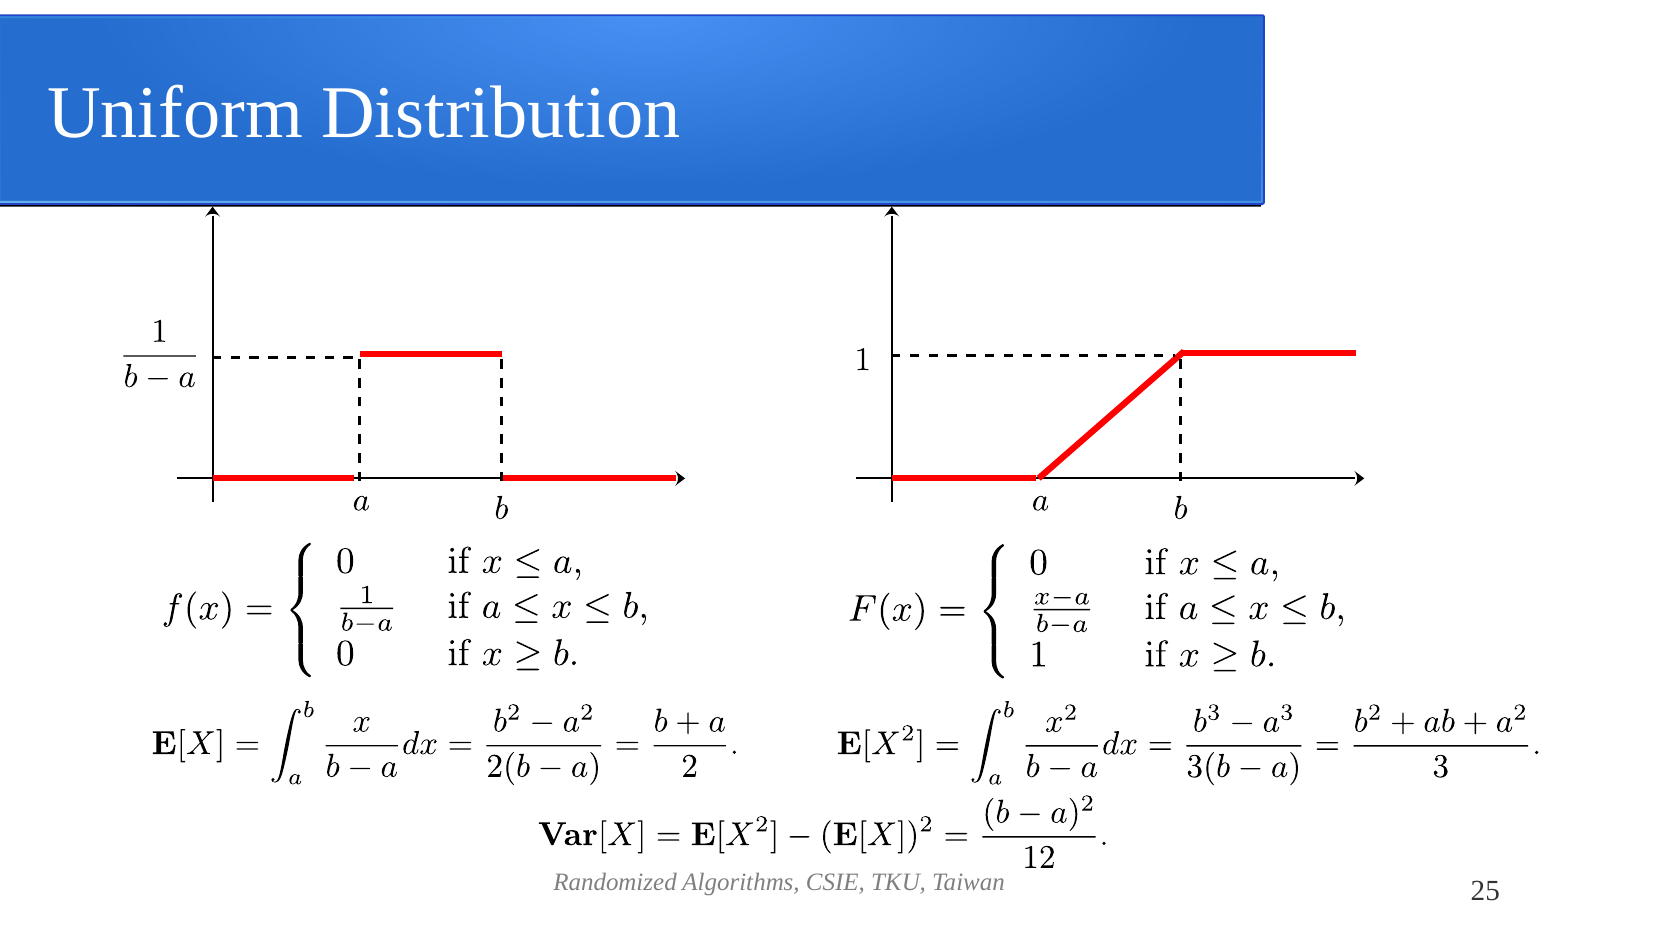

# Uniform Distribution
Randomized Algorithms, CSIE, TKU, Taiwan
25